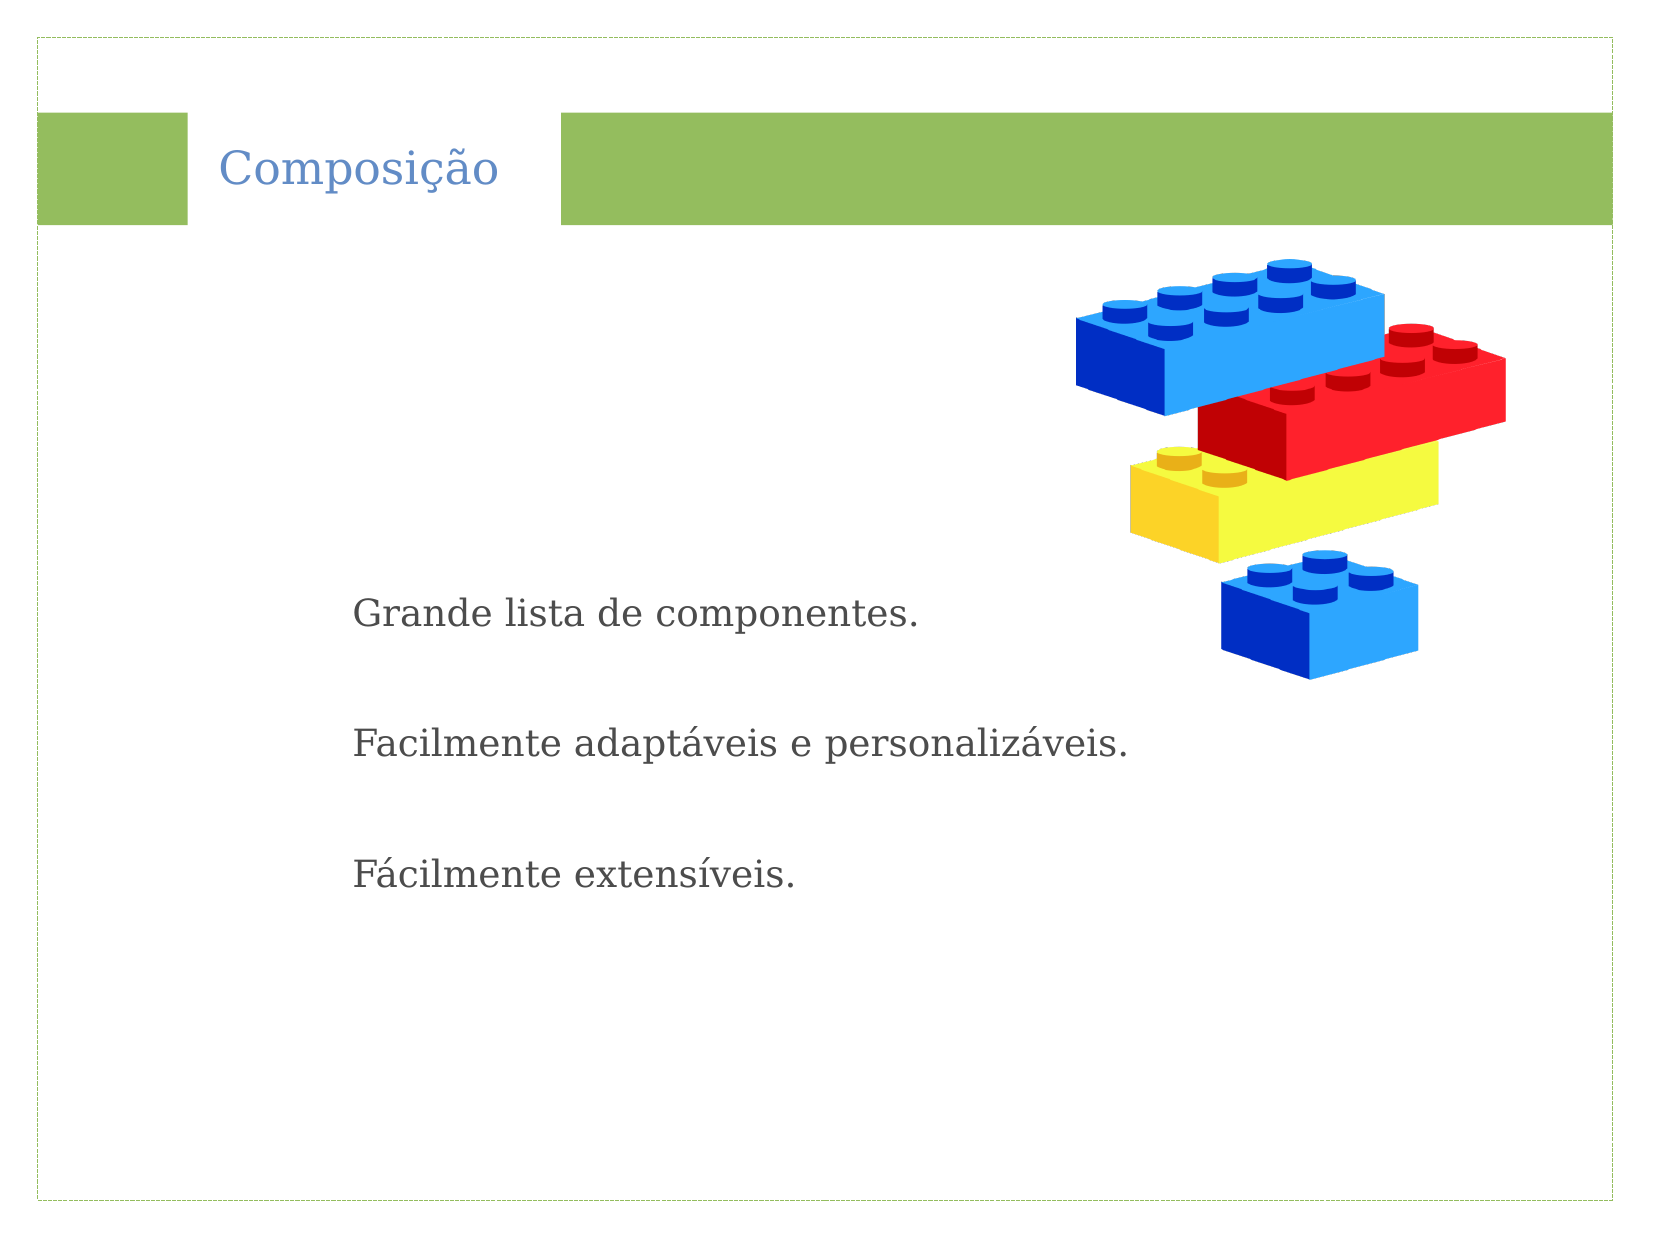

Composição
Grande lista de componentes.
Facilmente adaptáveis e personalizáveis.
Fácilmente extensíveis.